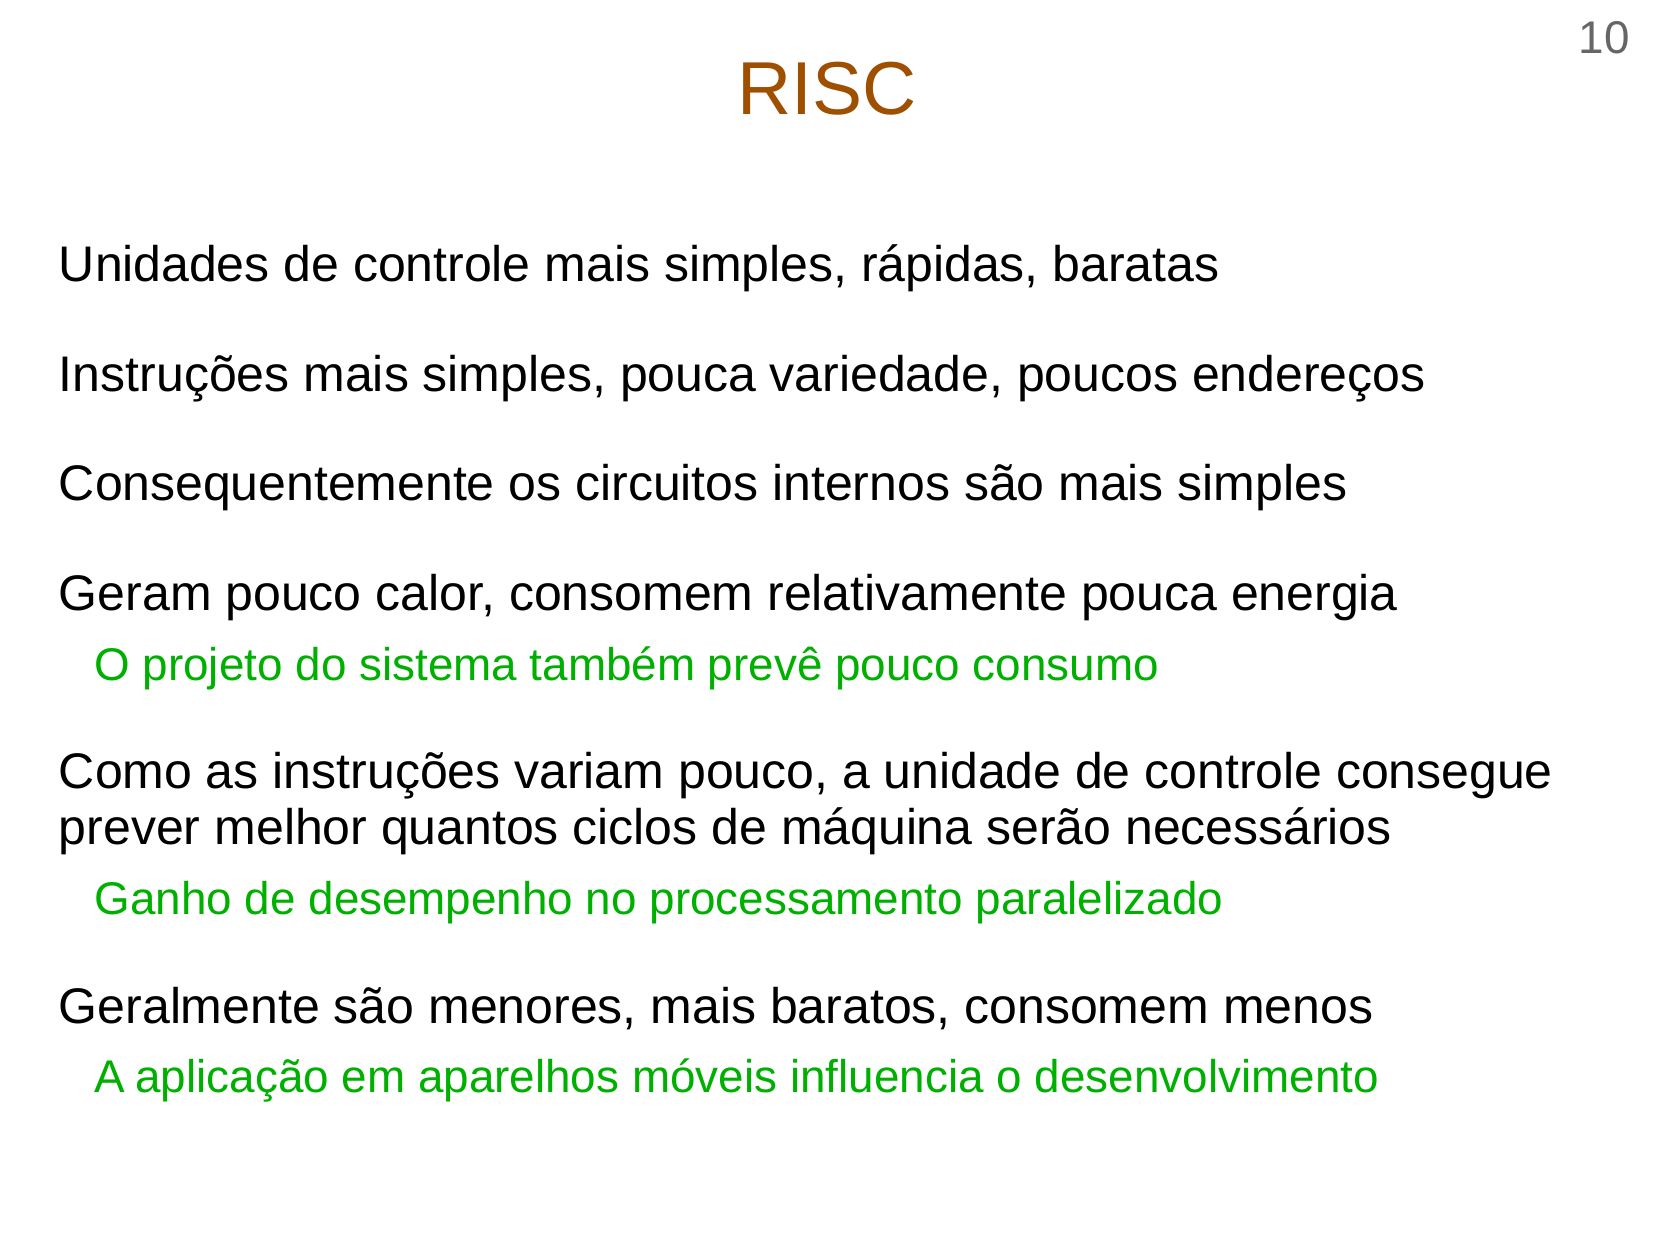

10
# RISC
Unidades de controle mais simples, rápidas, baratas
Instruções mais simples, pouca variedade, poucos endereços
Consequentemente os circuitos internos são mais simples
Geram pouco calor, consomem relativamente pouca energia
O projeto do sistema também prevê pouco consumo
Como as instruções variam pouco, a unidade de controle consegue prever melhor quantos ciclos de máquina serão necessários
Ganho de desempenho no processamento paralelizado
Geralmente são menores, mais baratos, consomem menos
A aplicação em aparelhos móveis influencia o desenvolvimento